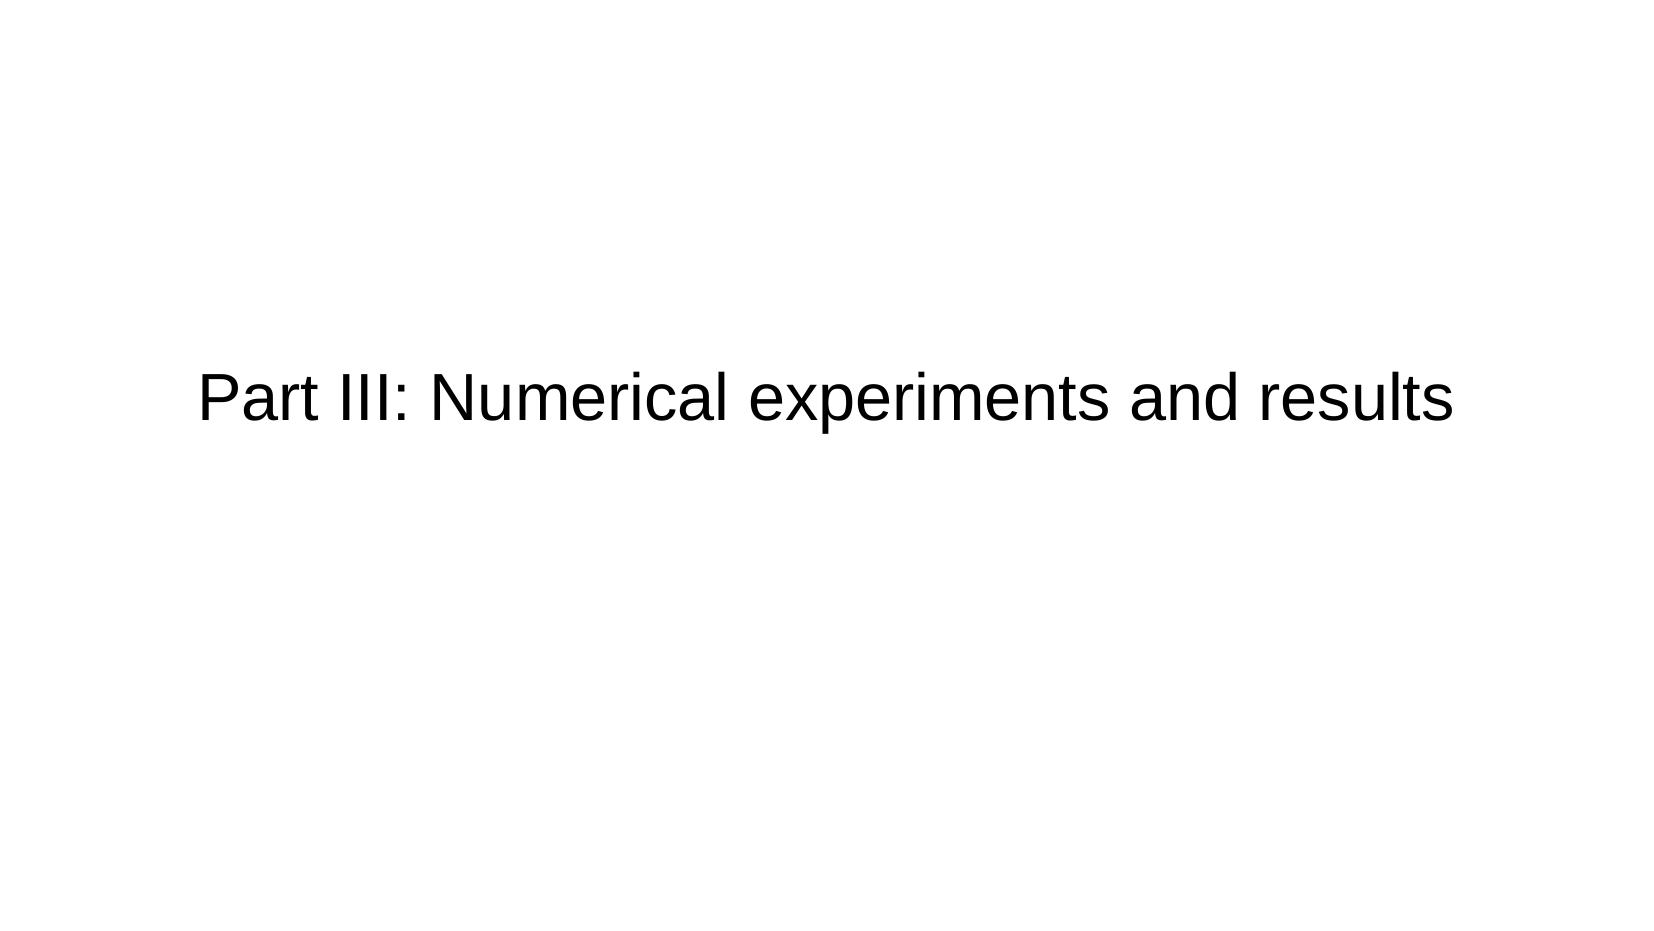

# Part III: Numerical experiments and results